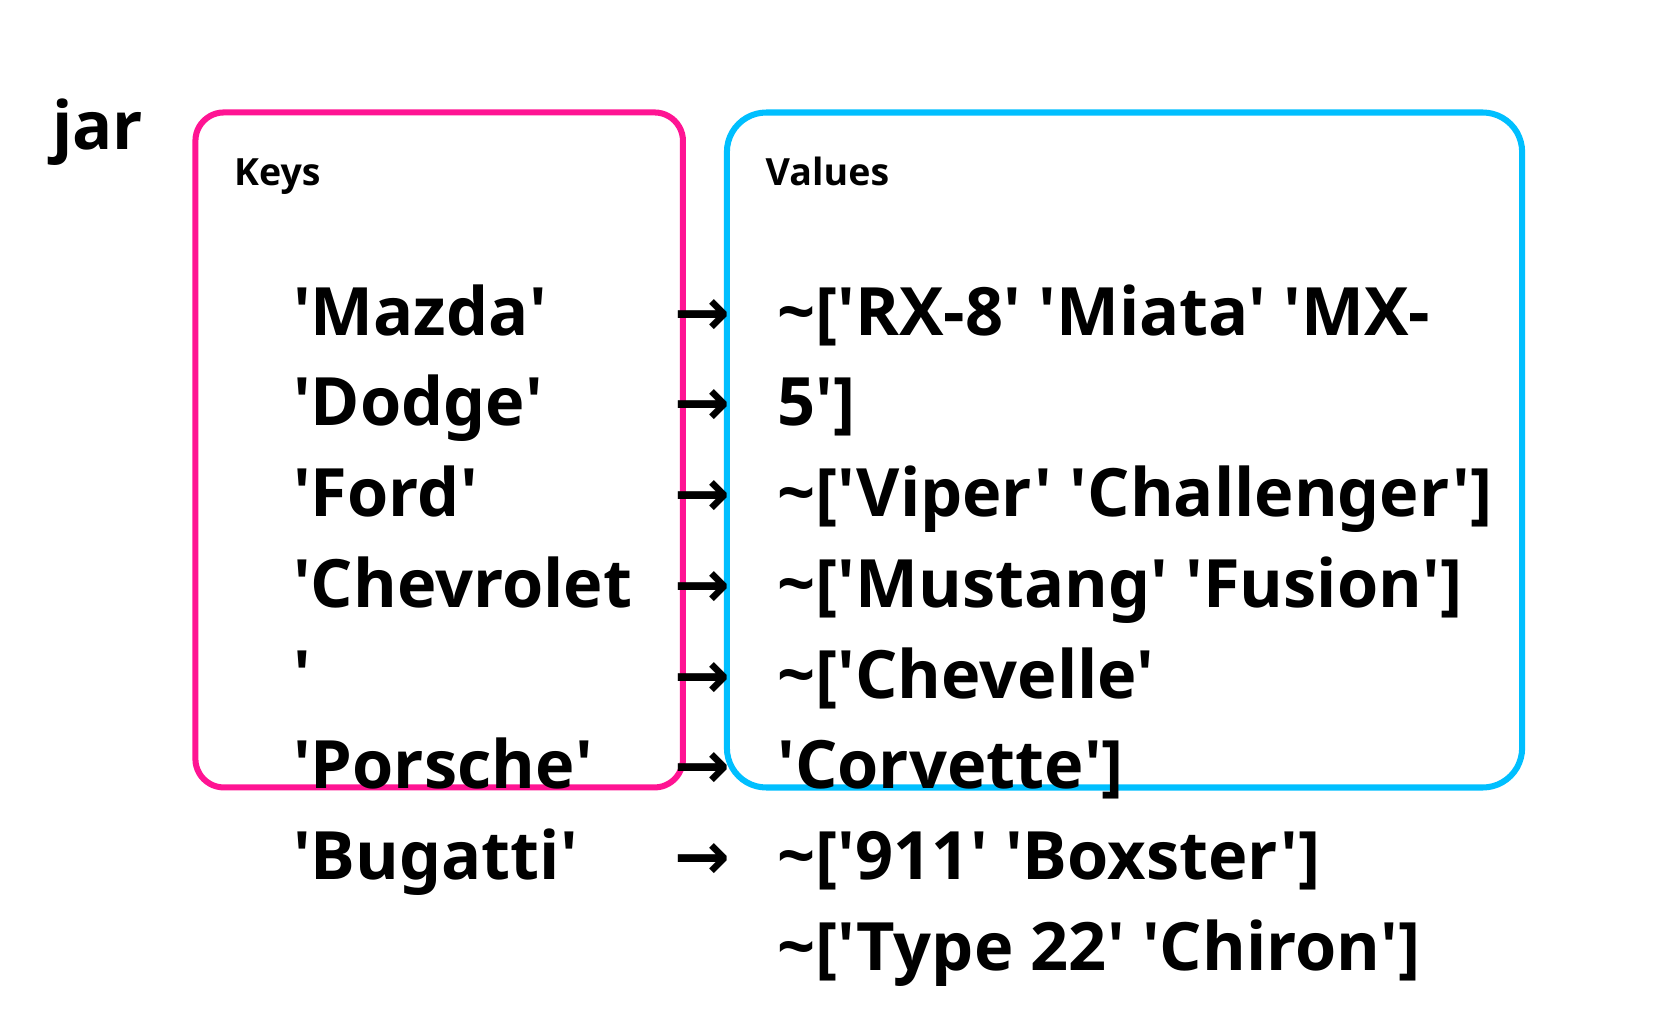

jar
Keys
Values
'Mazda'
'Dodge'
'Ford'
'Chevrolet'
'Porsche'
'Bugatti'
~['RX-8' 'Miata' 'MX-5']
~['Viper' 'Challenger']
~['Mustang' 'Fusion']
~['Chevelle' 'Corvette']
~['911' 'Boxster']
~['Type 22' 'Chiron']
→
→
→
→
→
→→